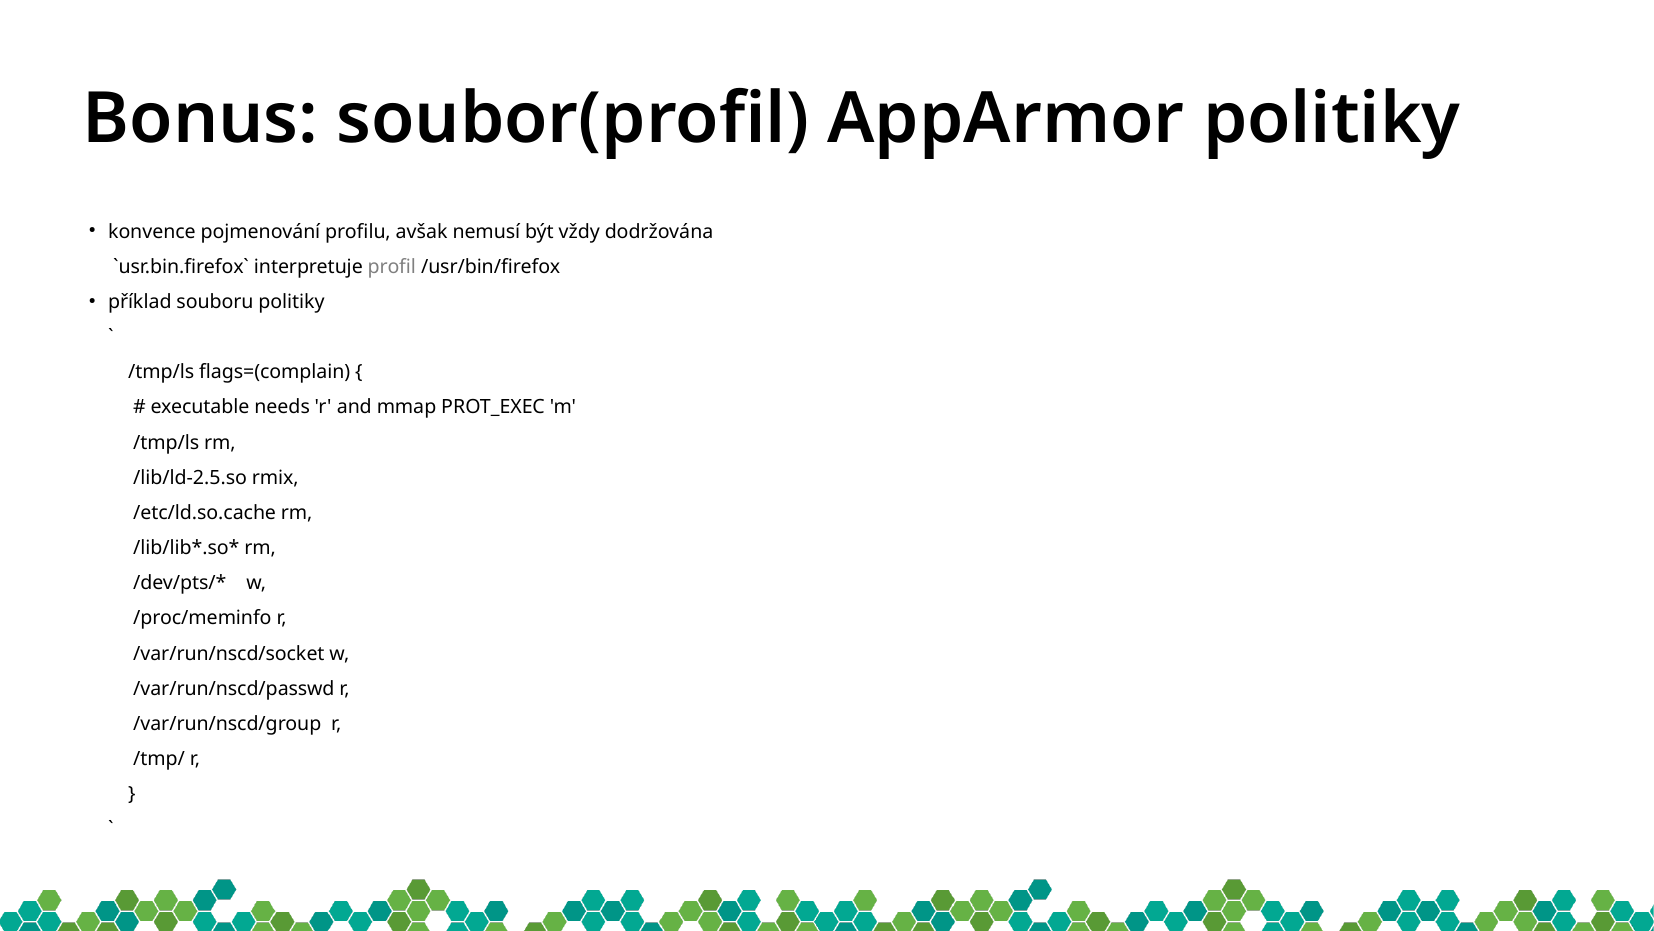

# Bonus: soubor(profil) AppArmor politiky
konvence pojmenování profilu, avšak nemusí být vždy dodržována
 `usr.bin.firefox` interpretuje profil /usr/bin/firefox
příklad souboru politiky
`
 /tmp/ls flags=(complain) {
 # executable needs 'r' and mmap PROT_EXEC 'm'
 /tmp/ls rm,
 /lib/ld-2.5.so rmix,
 /etc/ld.so.cache rm,
 /lib/lib*.so* rm,
 /dev/pts/* w,
 /proc/meminfo r,
 /var/run/nscd/socket w,
 /var/run/nscd/passwd r,
 /var/run/nscd/group r,
 /tmp/ r,
 }
`